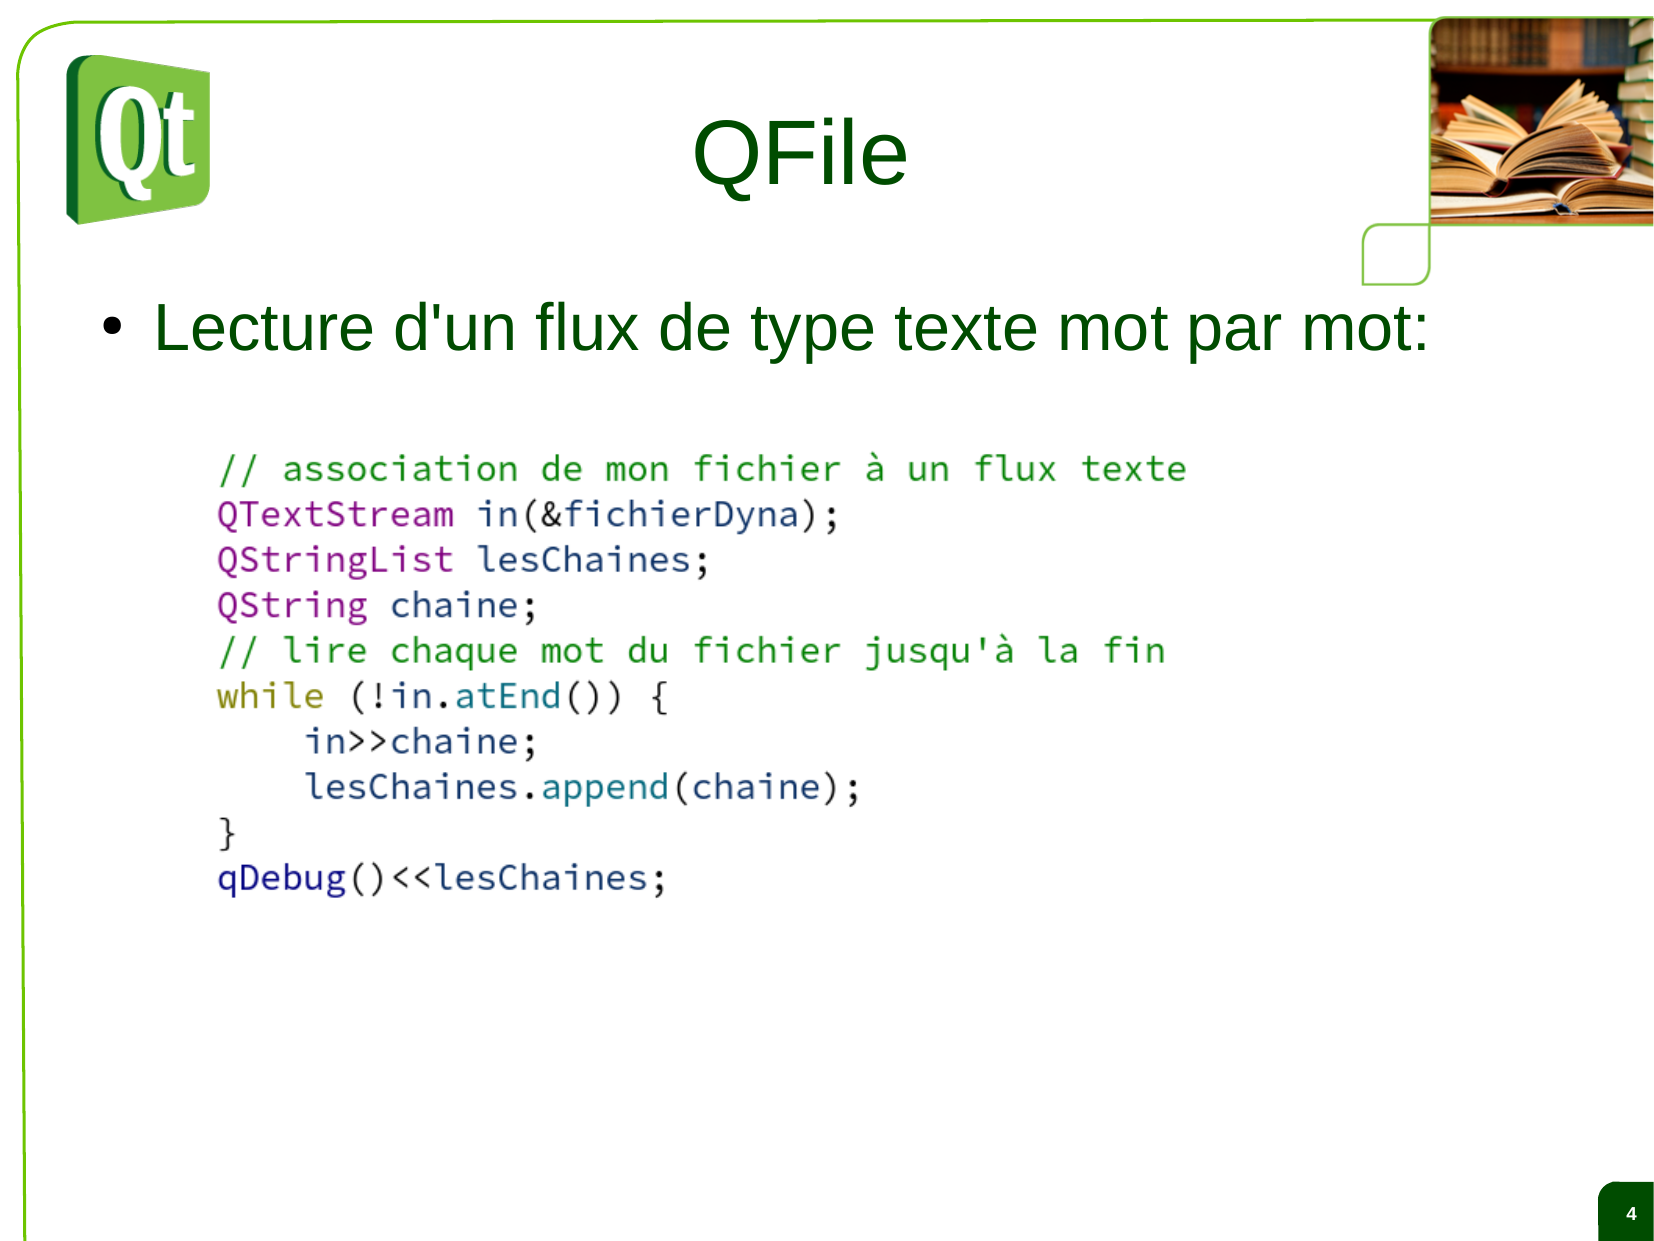

# QFile
Lecture d'un flux de type texte mot par mot: